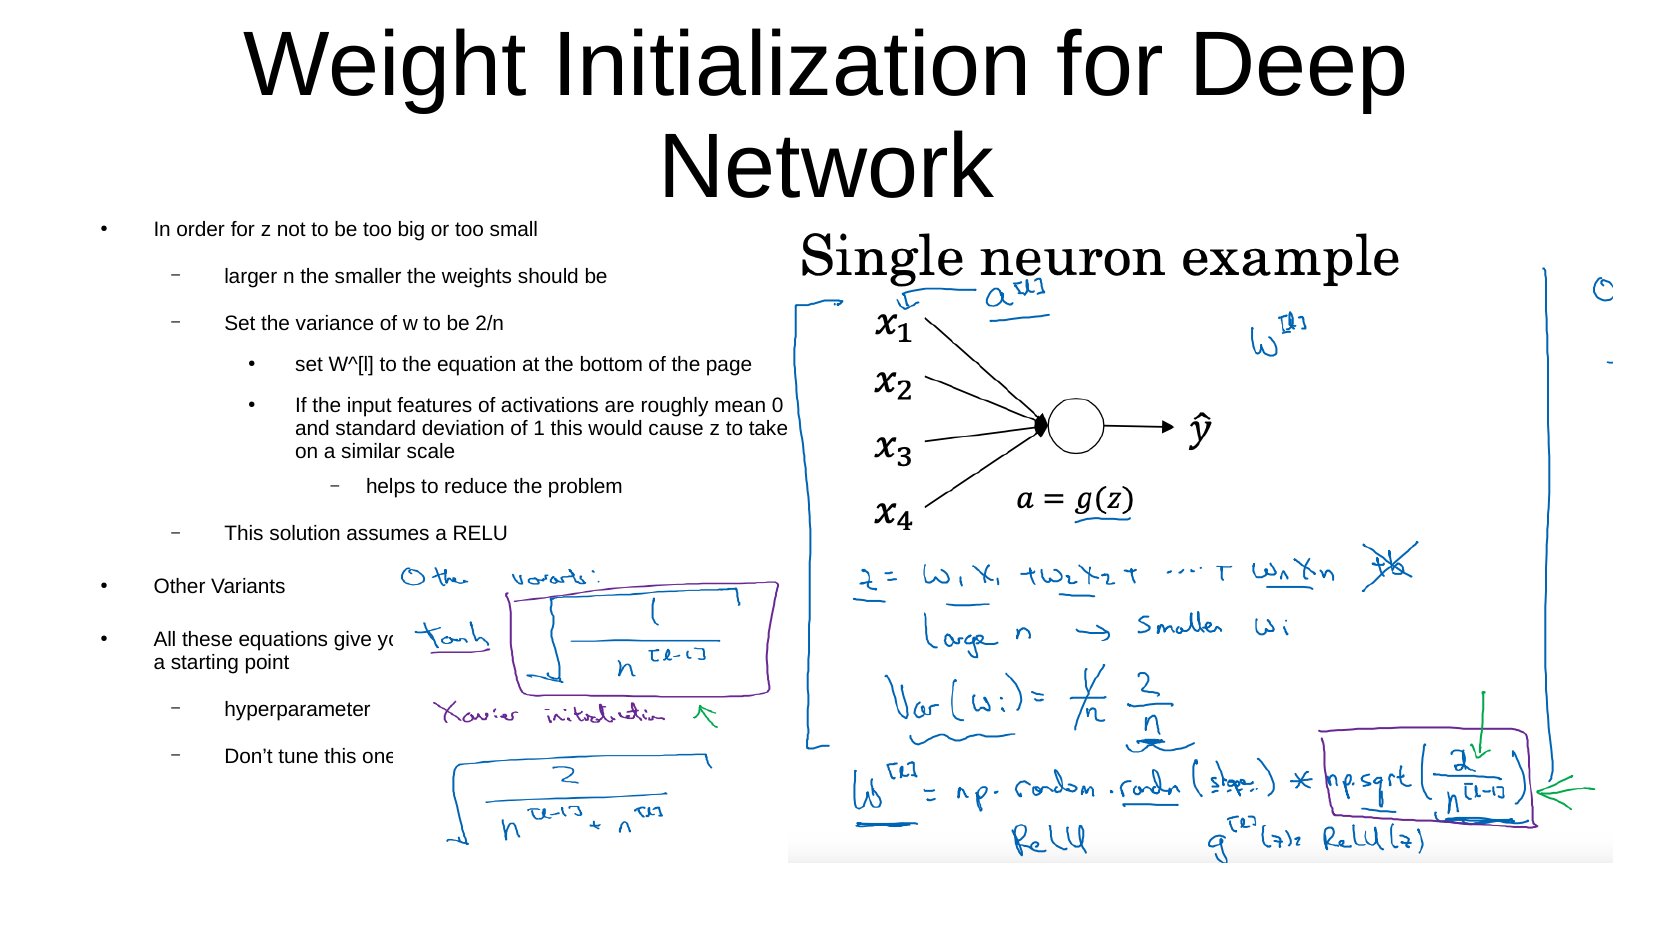

# Weight Initialization for Deep Network
In order for z not to be too big or too small
larger n the smaller the weights should be
Set the variance of w to be 2/n
set W^[l] to the equation at the bottom of the page
If the input features of activations are roughly mean 0
and standard deviation of 1 this would cause z to take
on a similar scale
helps to reduce the problem
This solution assumes a RELU
Other Variants
All these equations give you
a starting point
hyperparameter
Don’t tune this one first